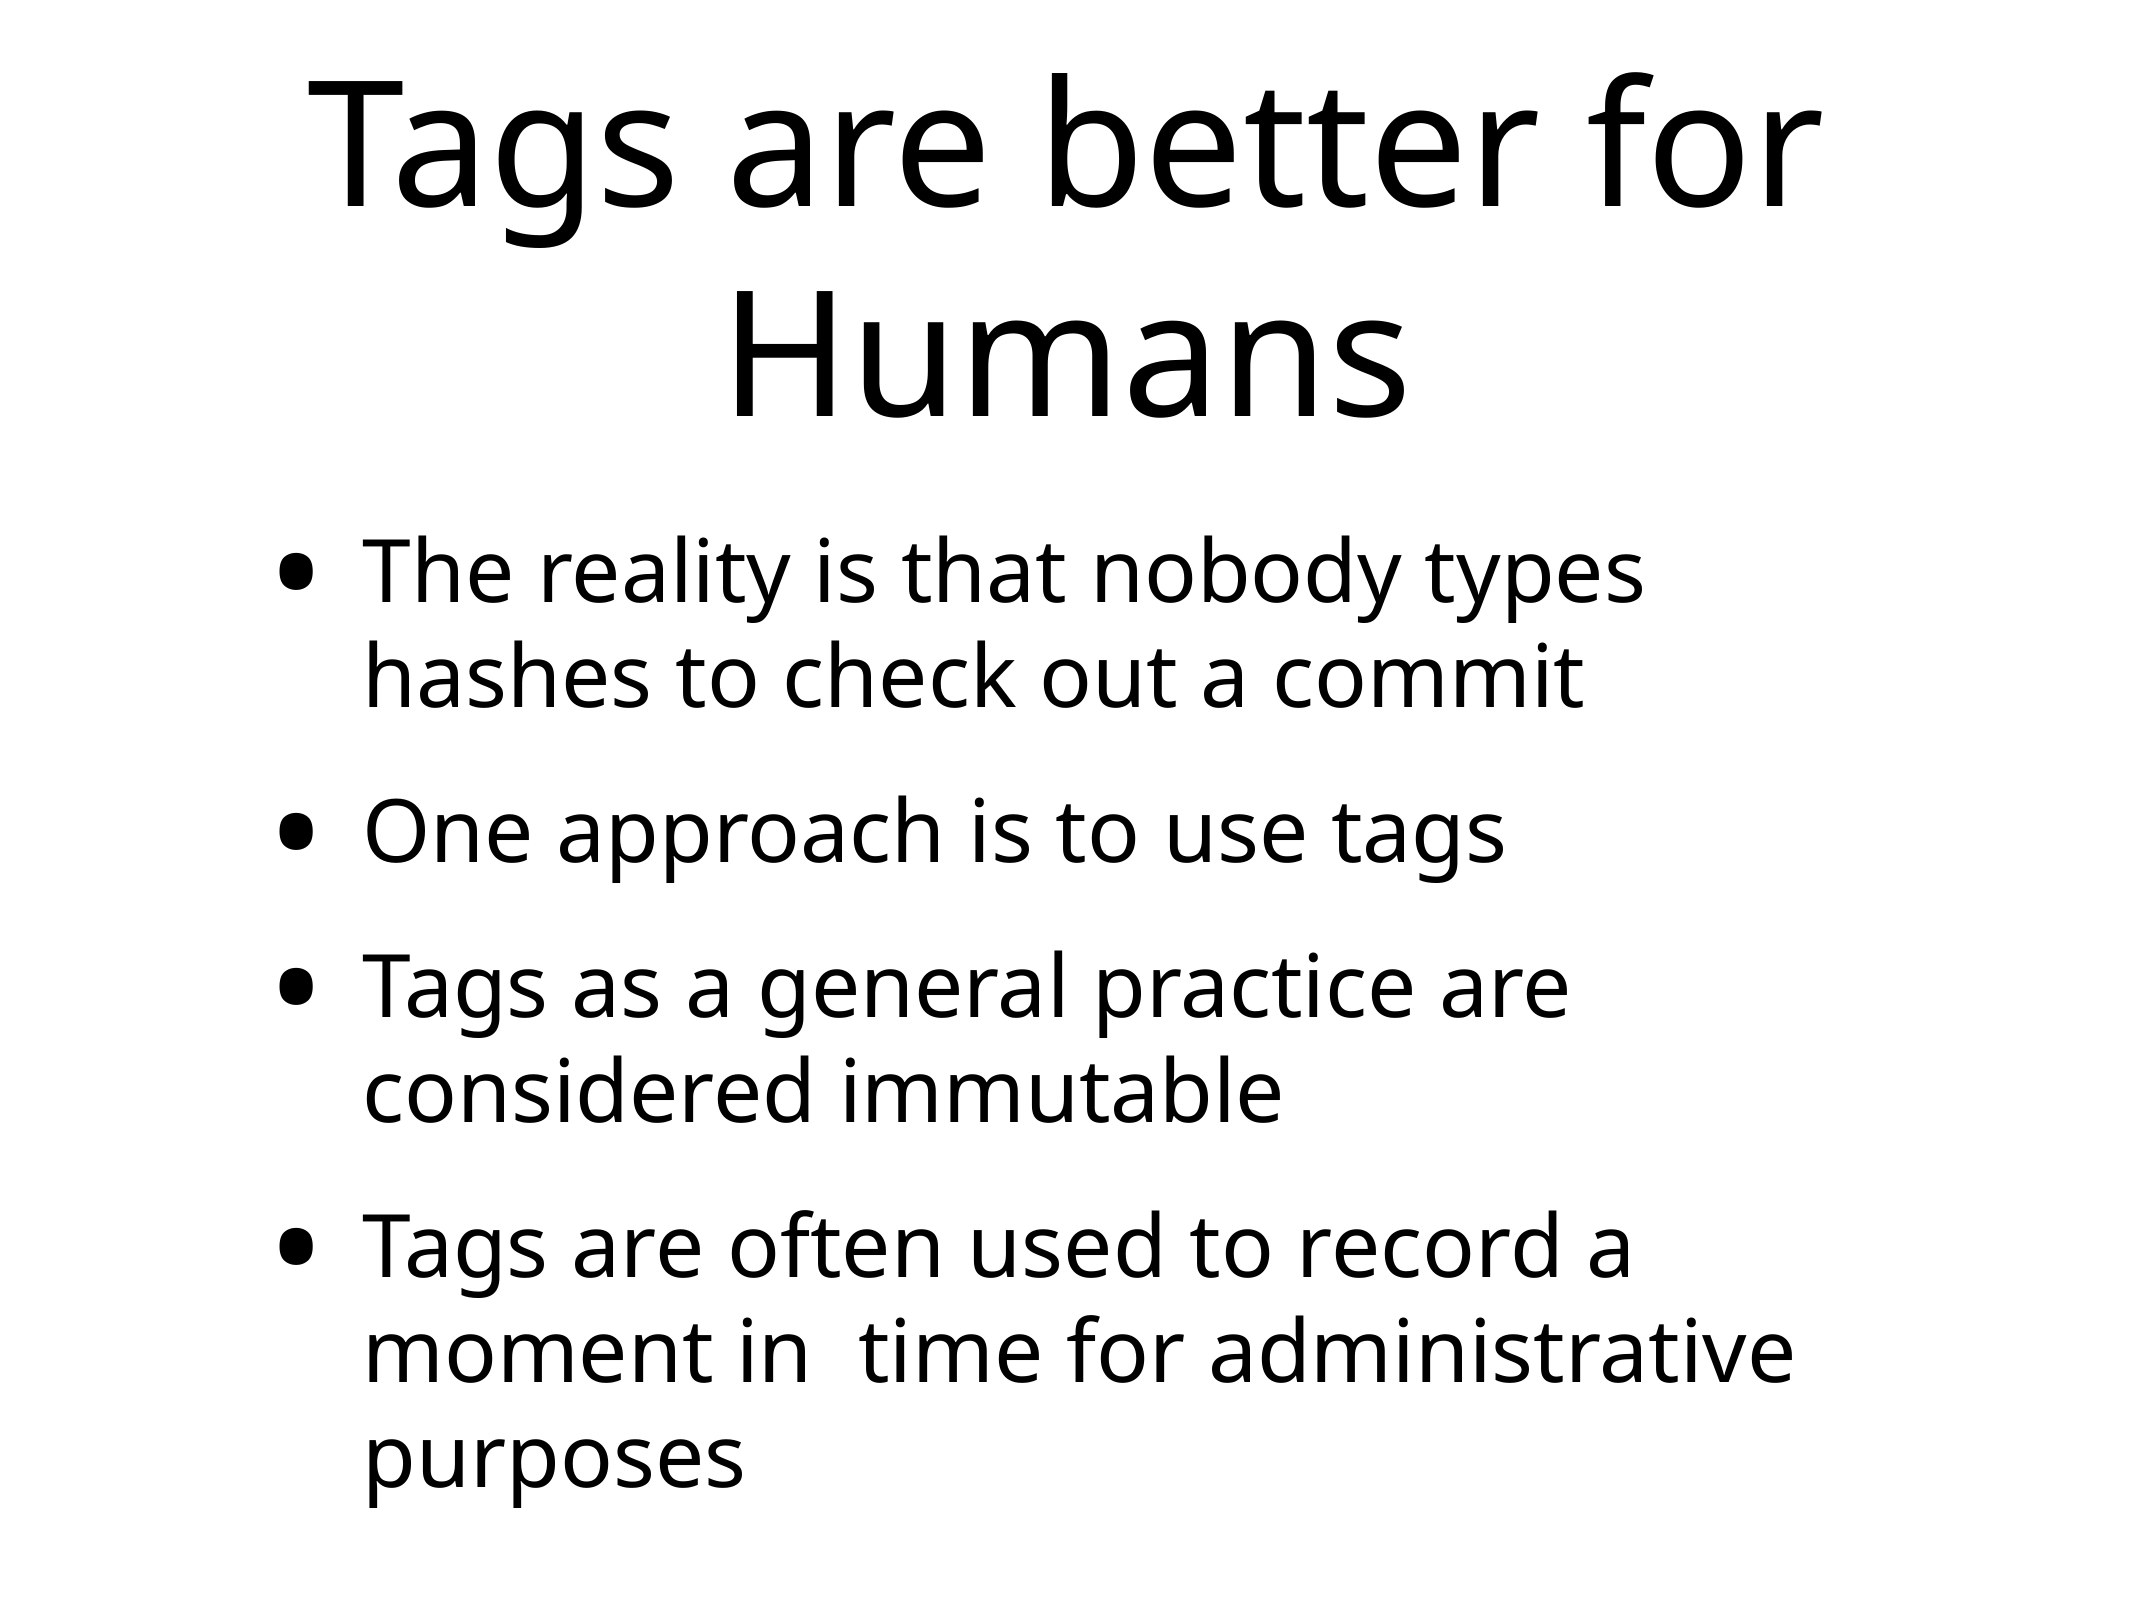

# Tags are better for Humans
The reality is that nobody types hashes to check out a commit
One approach is to use tags
Tags as a general practice are considered immutable
Tags are often used to record a moment in time for administrative purposes